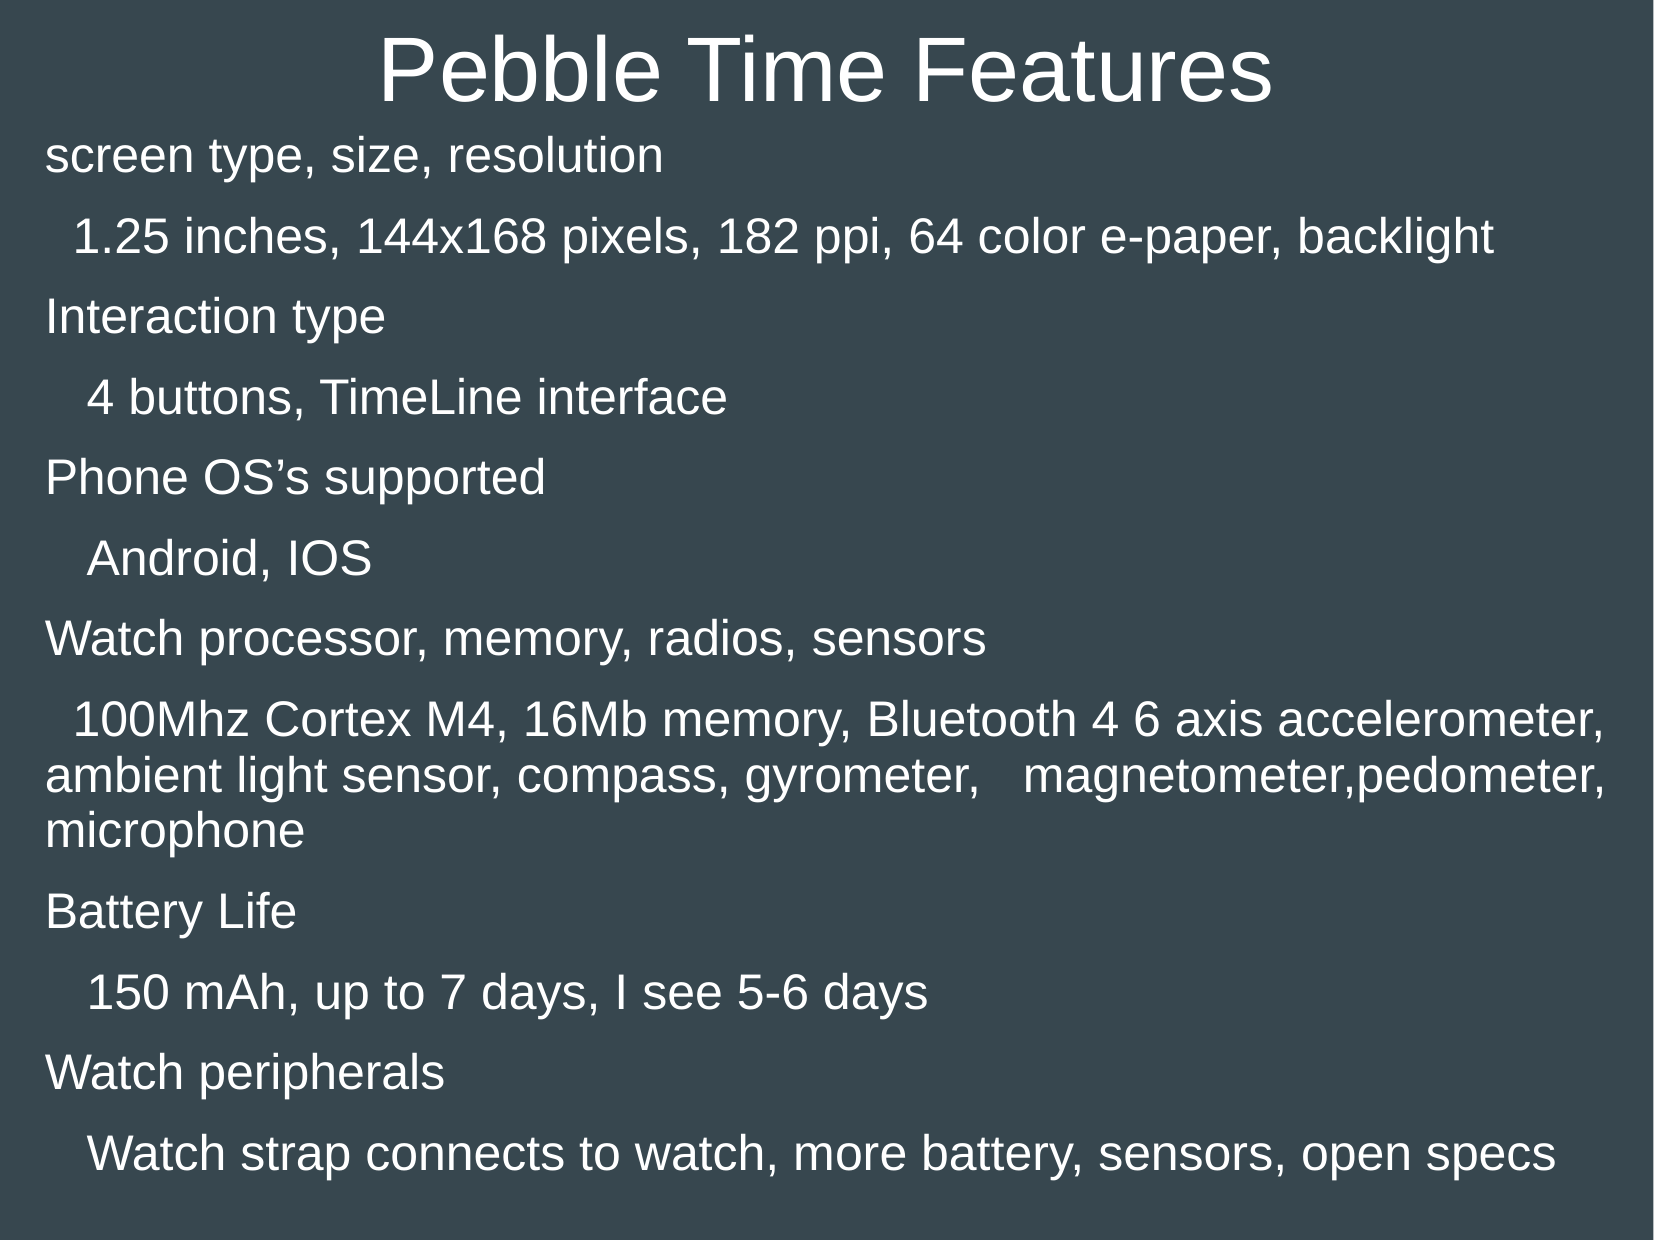

# Pebble Time Features
screen type, size, resolution
 1.25 inches, 144x168 pixels, 182 ppi, 64 color e-paper, backlight
Interaction type
 4 buttons, TimeLine interface
Phone OS’s supported
 Android, IOS
Watch processor, memory, radios, sensors
 100Mhz Cortex M4, 16Mb memory, Bluetooth 4 6 axis accelerometer, ambient light sensor, compass, gyrometer, magnetometer,pedometer, microphone
Battery Life
 150 mAh, up to 7 days, I see 5-6 days
Watch peripherals
 Watch strap connects to watch, more battery, sensors, open specs